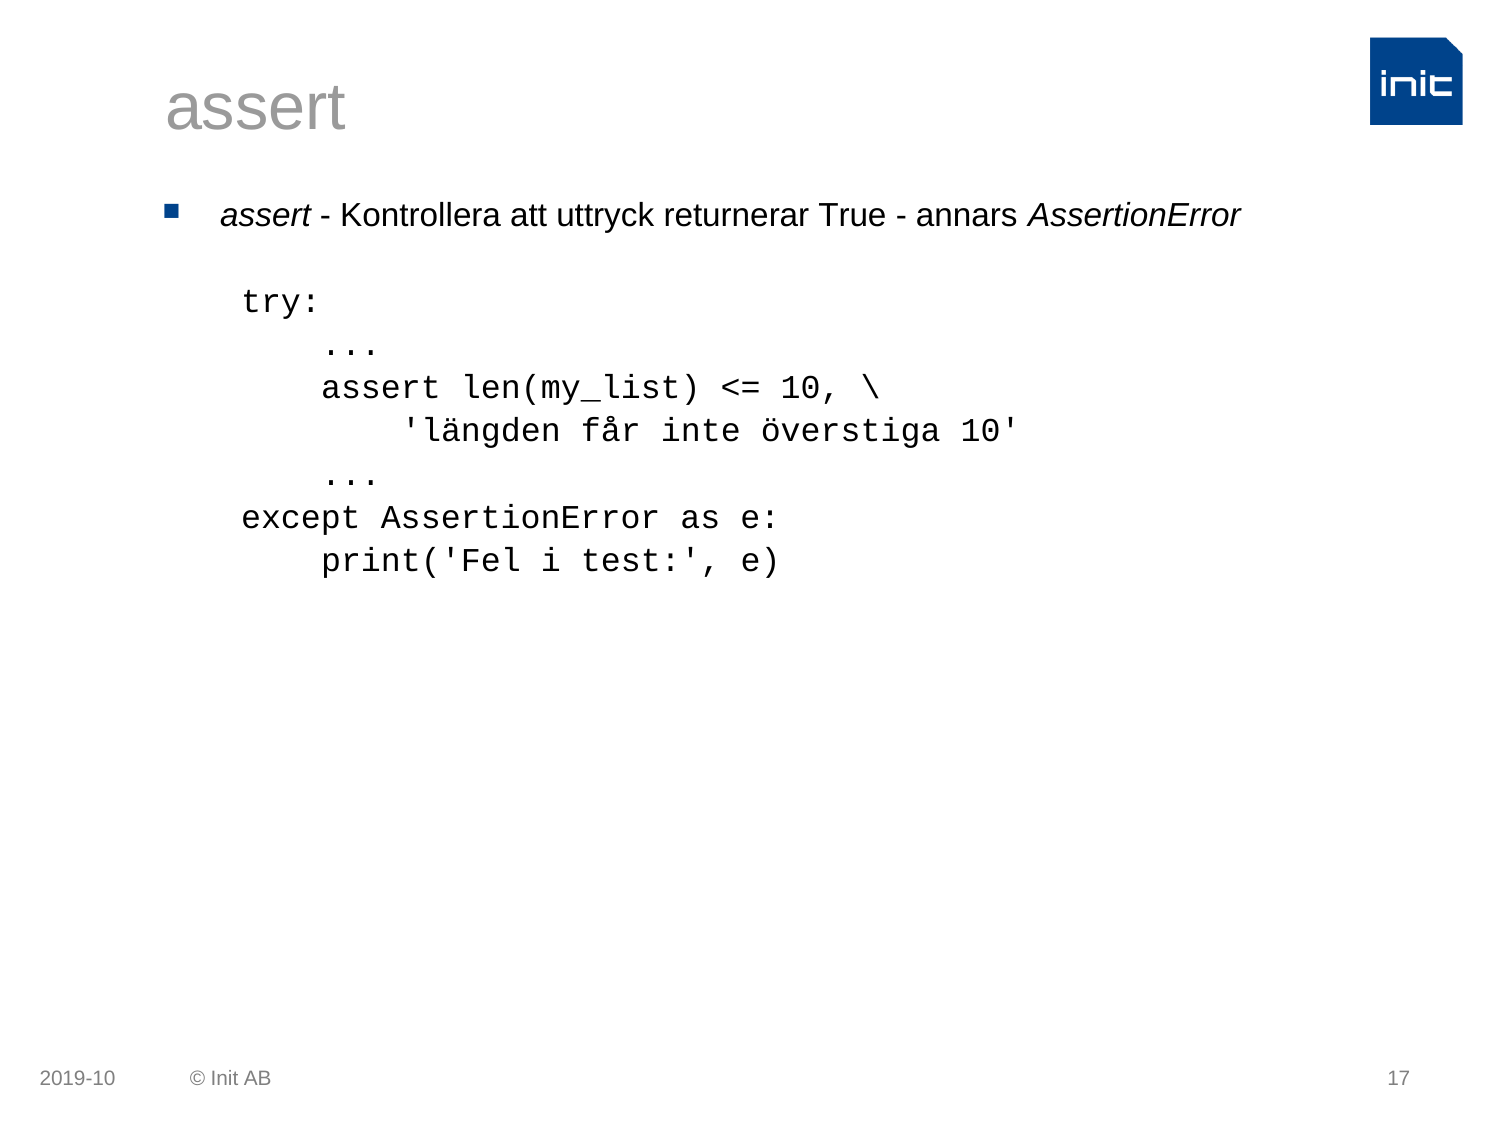

assert
assert - Kontrollera att uttryck returnerar True - annars AssertionError
try:
 ...
 assert len(my_list) <= 10, \
 'längden får inte överstiga 10'
 ...
except AssertionError as e:
 print('Fel i test:', e)
2019-10
© Init AB